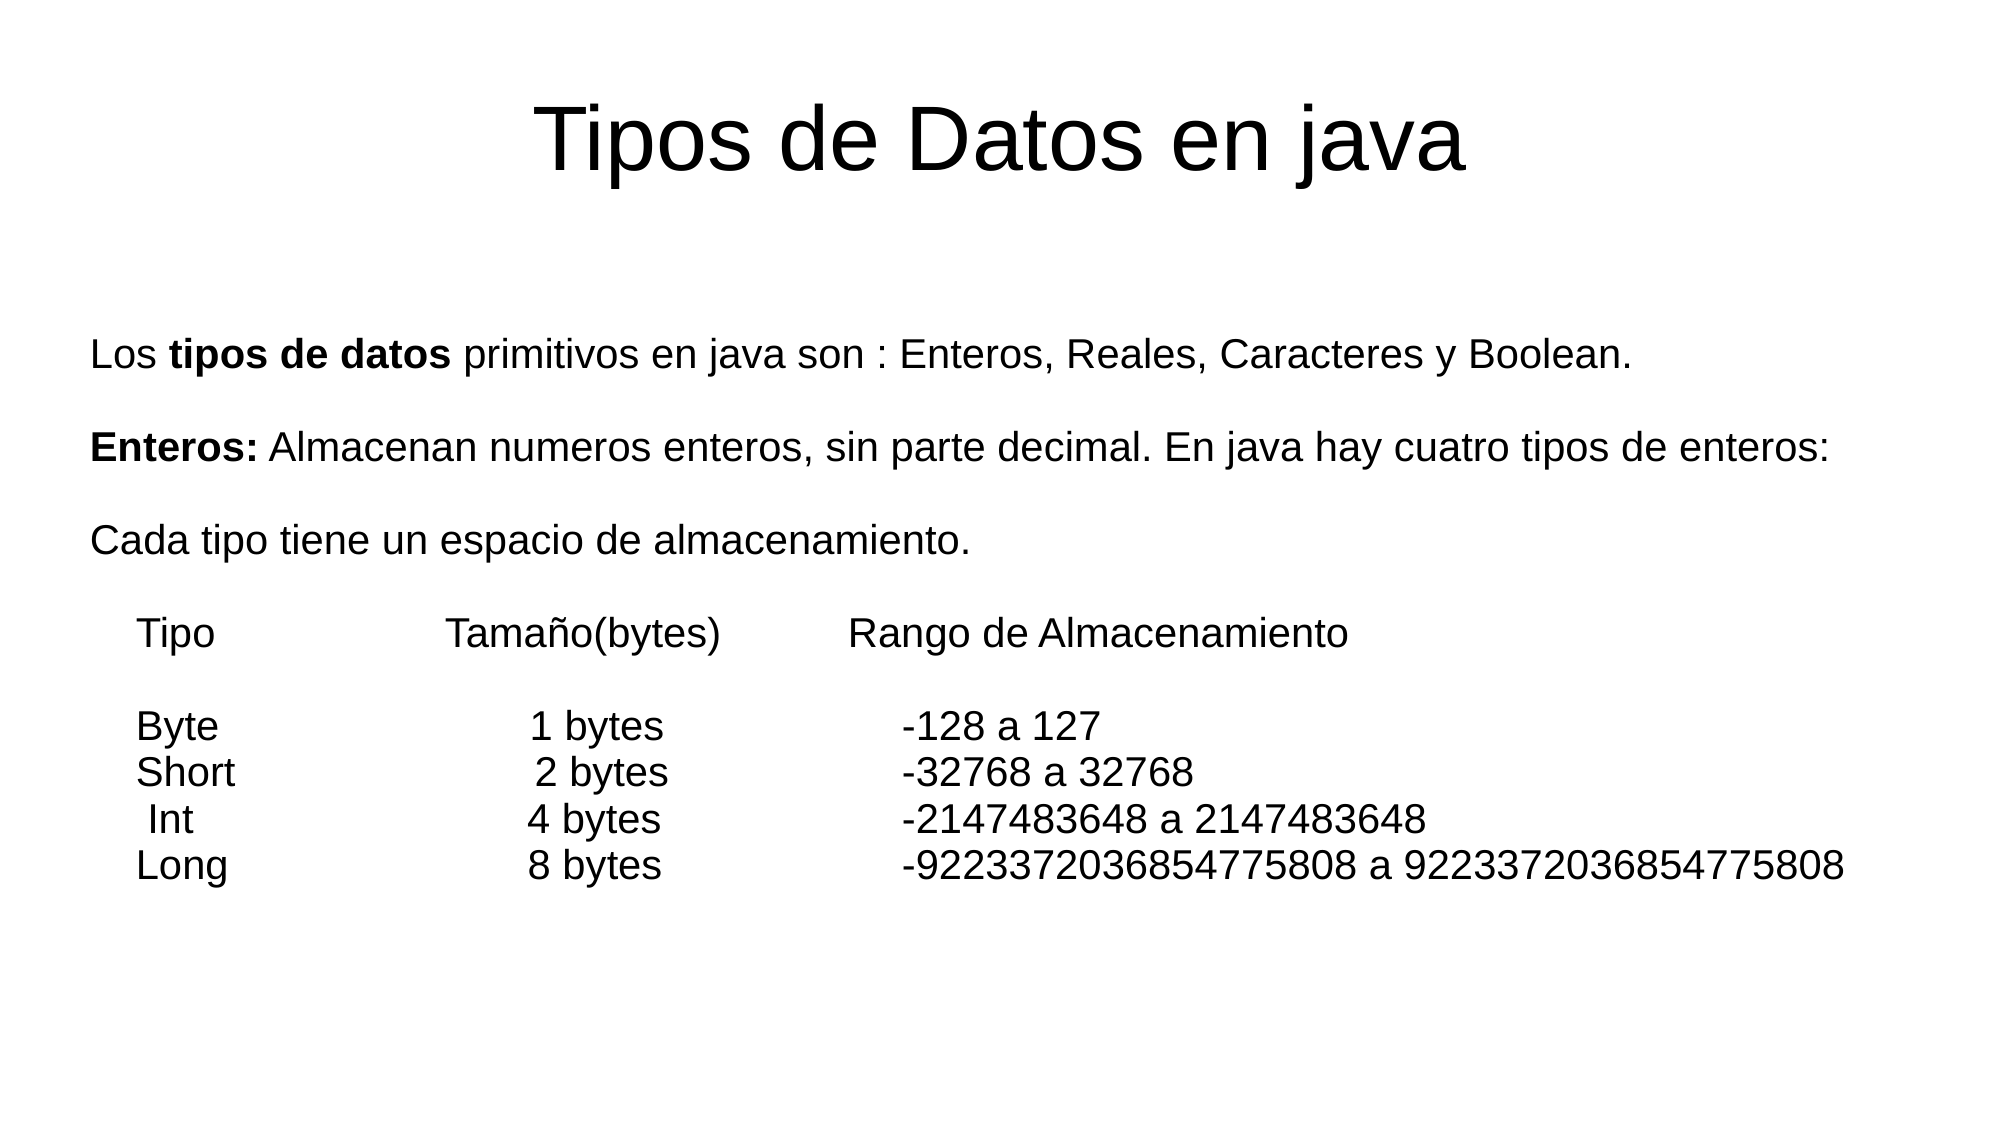

# Tipos de Datos en java
Los tipos de datos primitivos en java son : Enteros, Reales, Caracteres y Boolean.
Enteros: Almacenan numeros enteros, sin parte decimal. En java hay cuatro tipos de enteros:
Cada tipo tiene un espacio de almacenamiento.
 Tipo Tamaño(bytes) Rango de Almacenamiento
 Byte 1 bytes 		-128 a 127
 Short 2 bytes 		-32768 a 32768
 Int 4 bytes 		-2147483648 a 2147483648
 Long 8 bytes 		-9223372036854775808 a 9223372036854775808